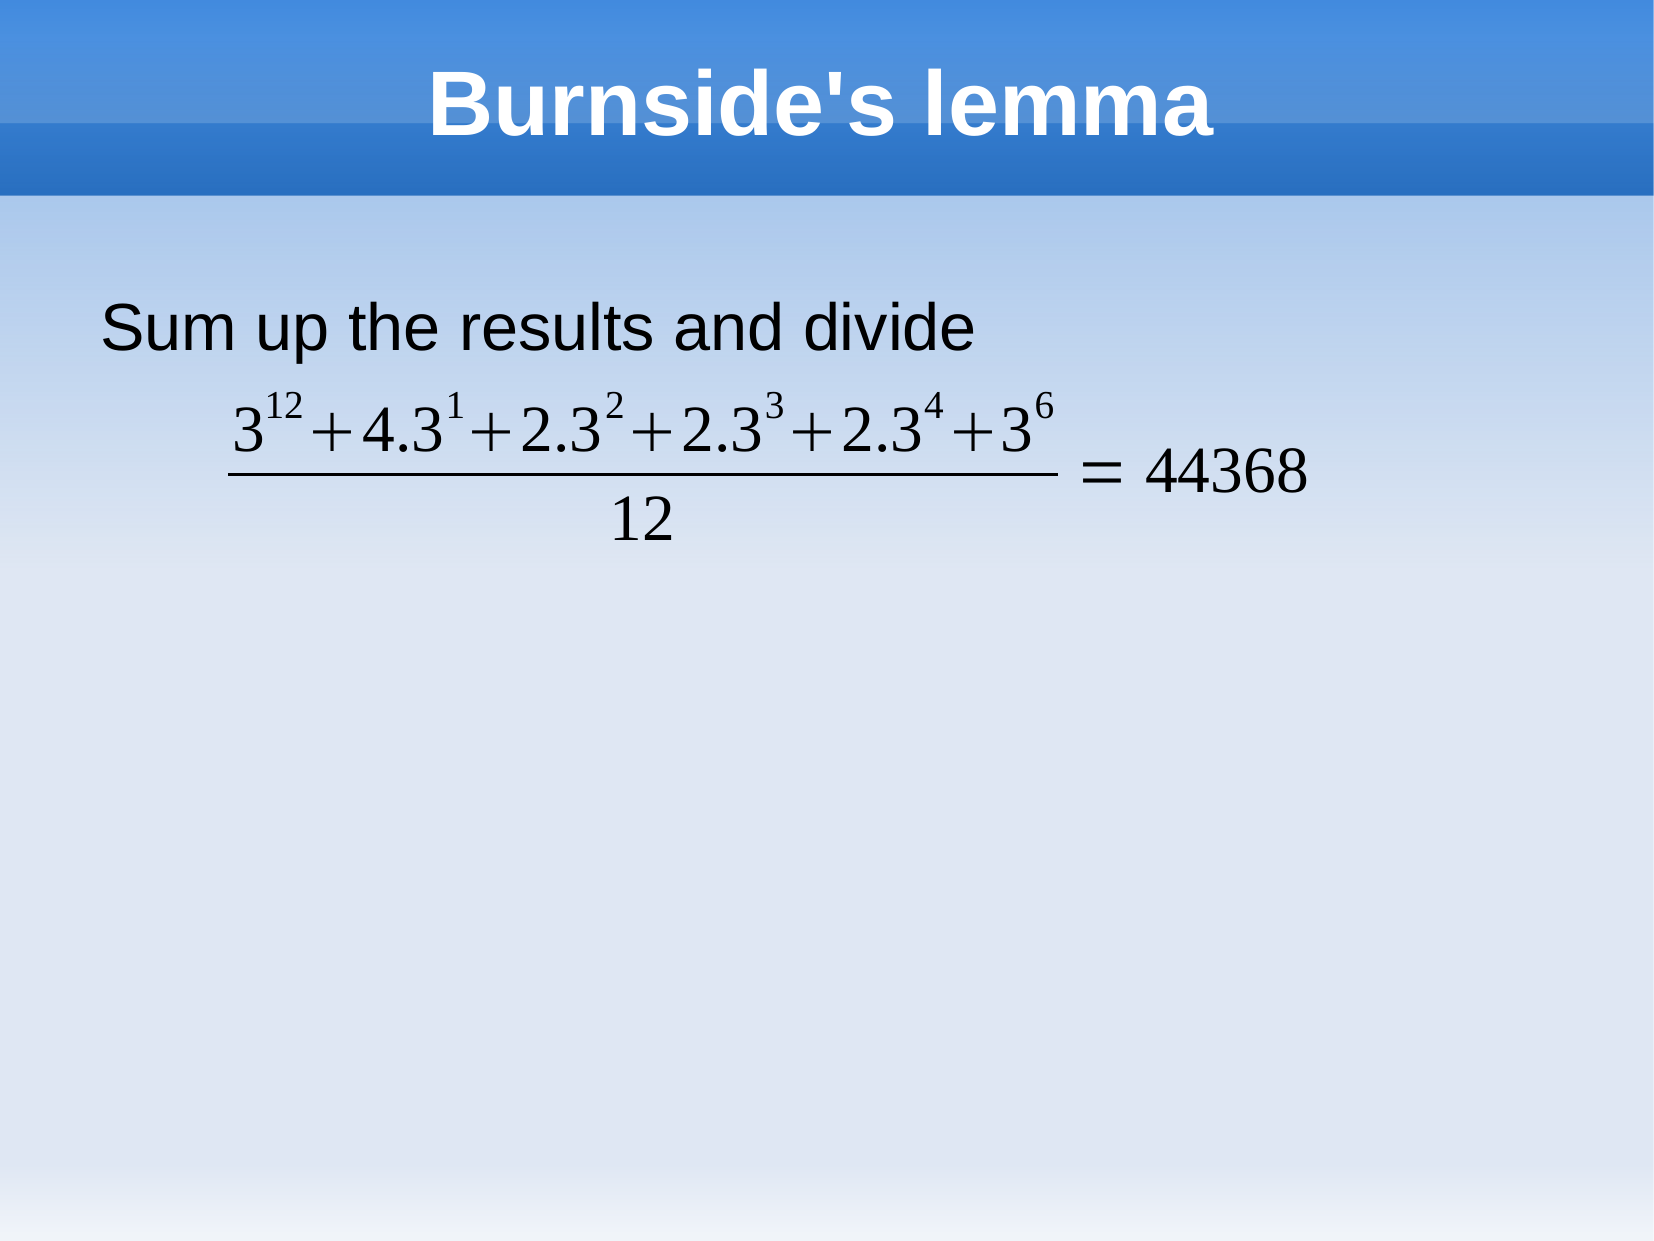

# Burnside's lemma
Sum up the results and divide